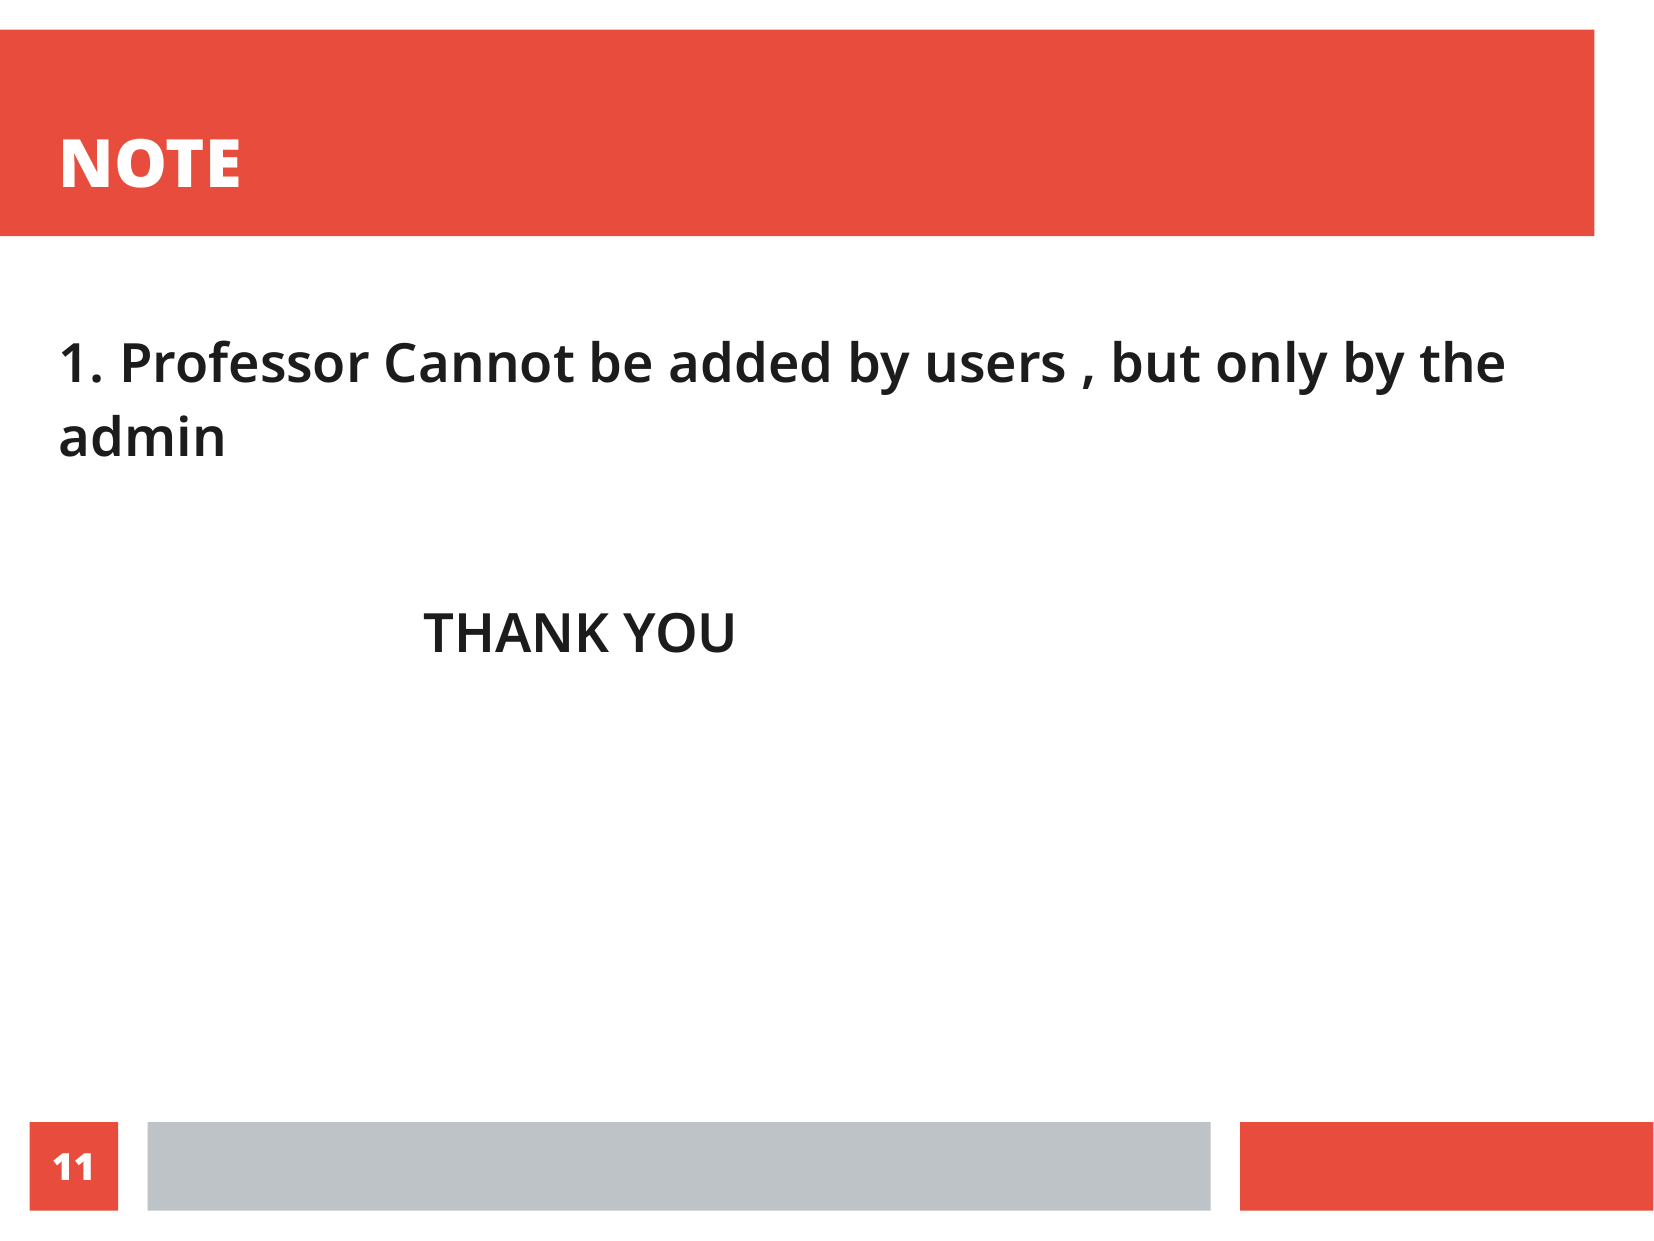

# NOTE
1. Professor Cannot be added by users , but only by the admin
 THANK YOU
11